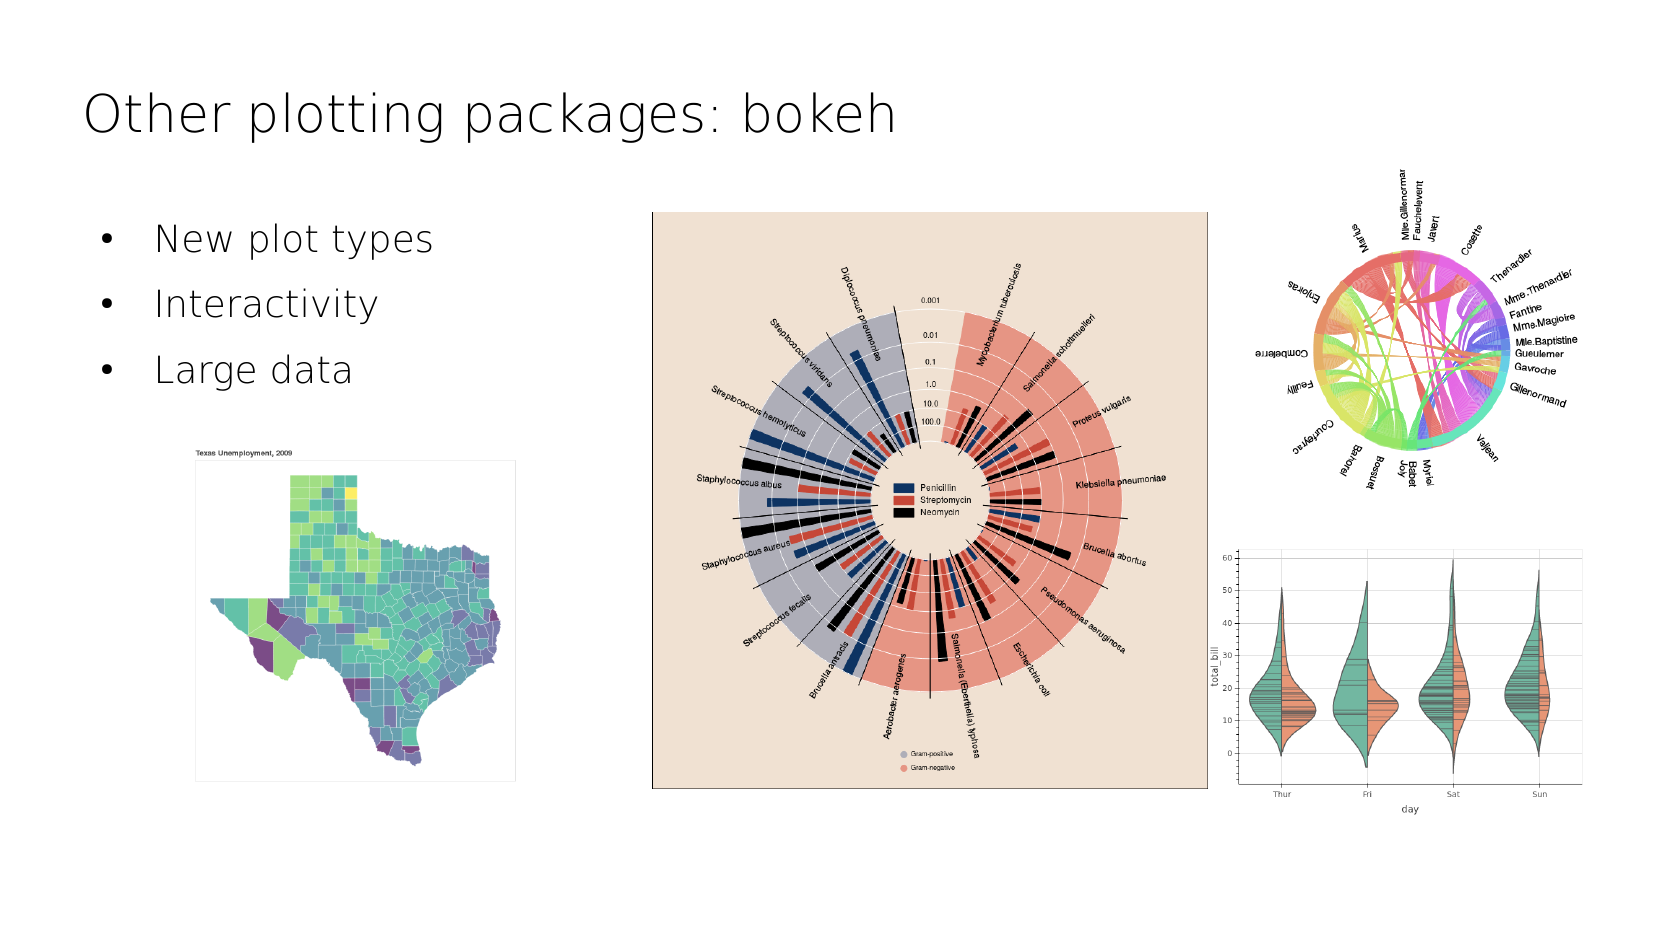

# Other plotting packages: bokeh
New plot types
Interactivity
Large data